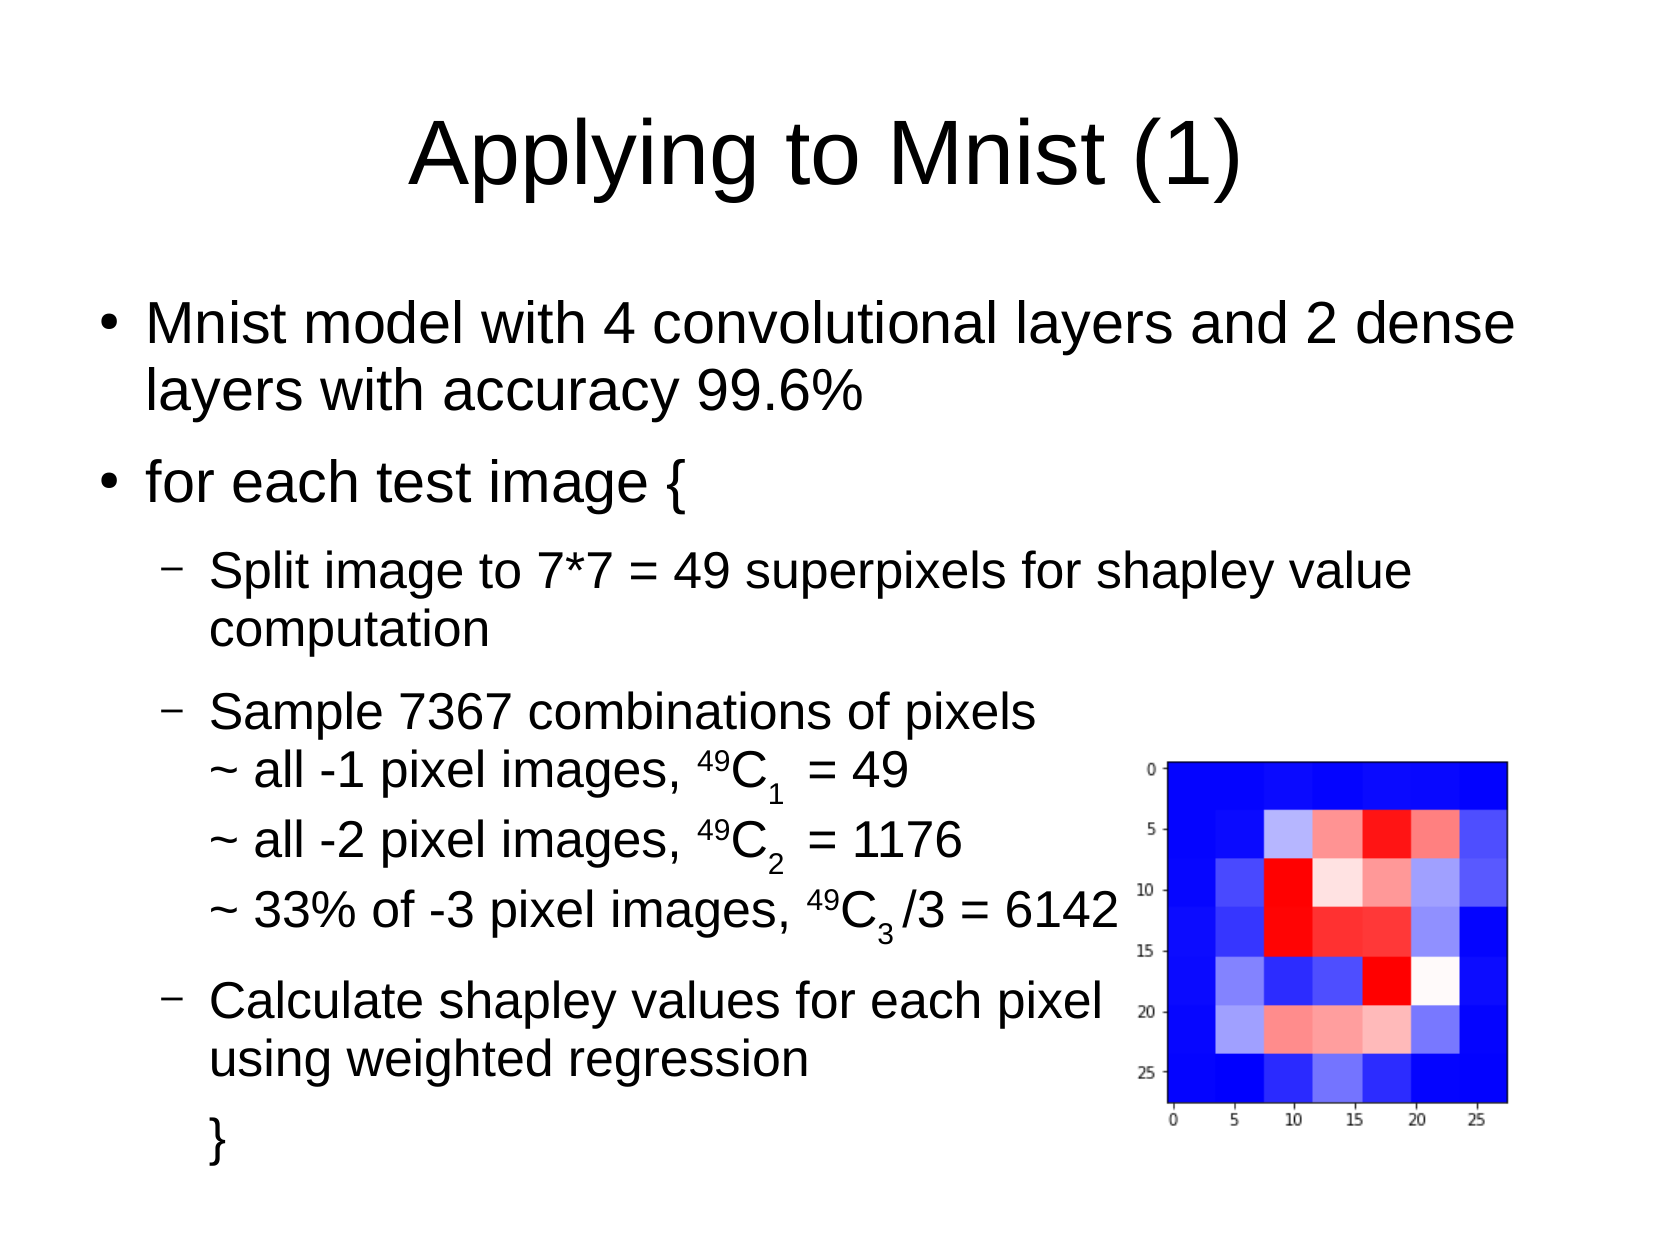

# Applying to Mnist (1)
Mnist model with 4 convolutional layers and 2 dense layers with accuracy 99.6%
for each test image {
Split image to 7*7 = 49 superpixels for shapley value computation
Sample 7367 combinations of pixels
~ all -1 pixel images, 49C1 = 49
~ all -2 pixel images, 49C2 = 1176
~ 33% of -3 pixel images, 49C3 /3 = 6142
Calculate shapley values for each pixel
using weighted regression
}